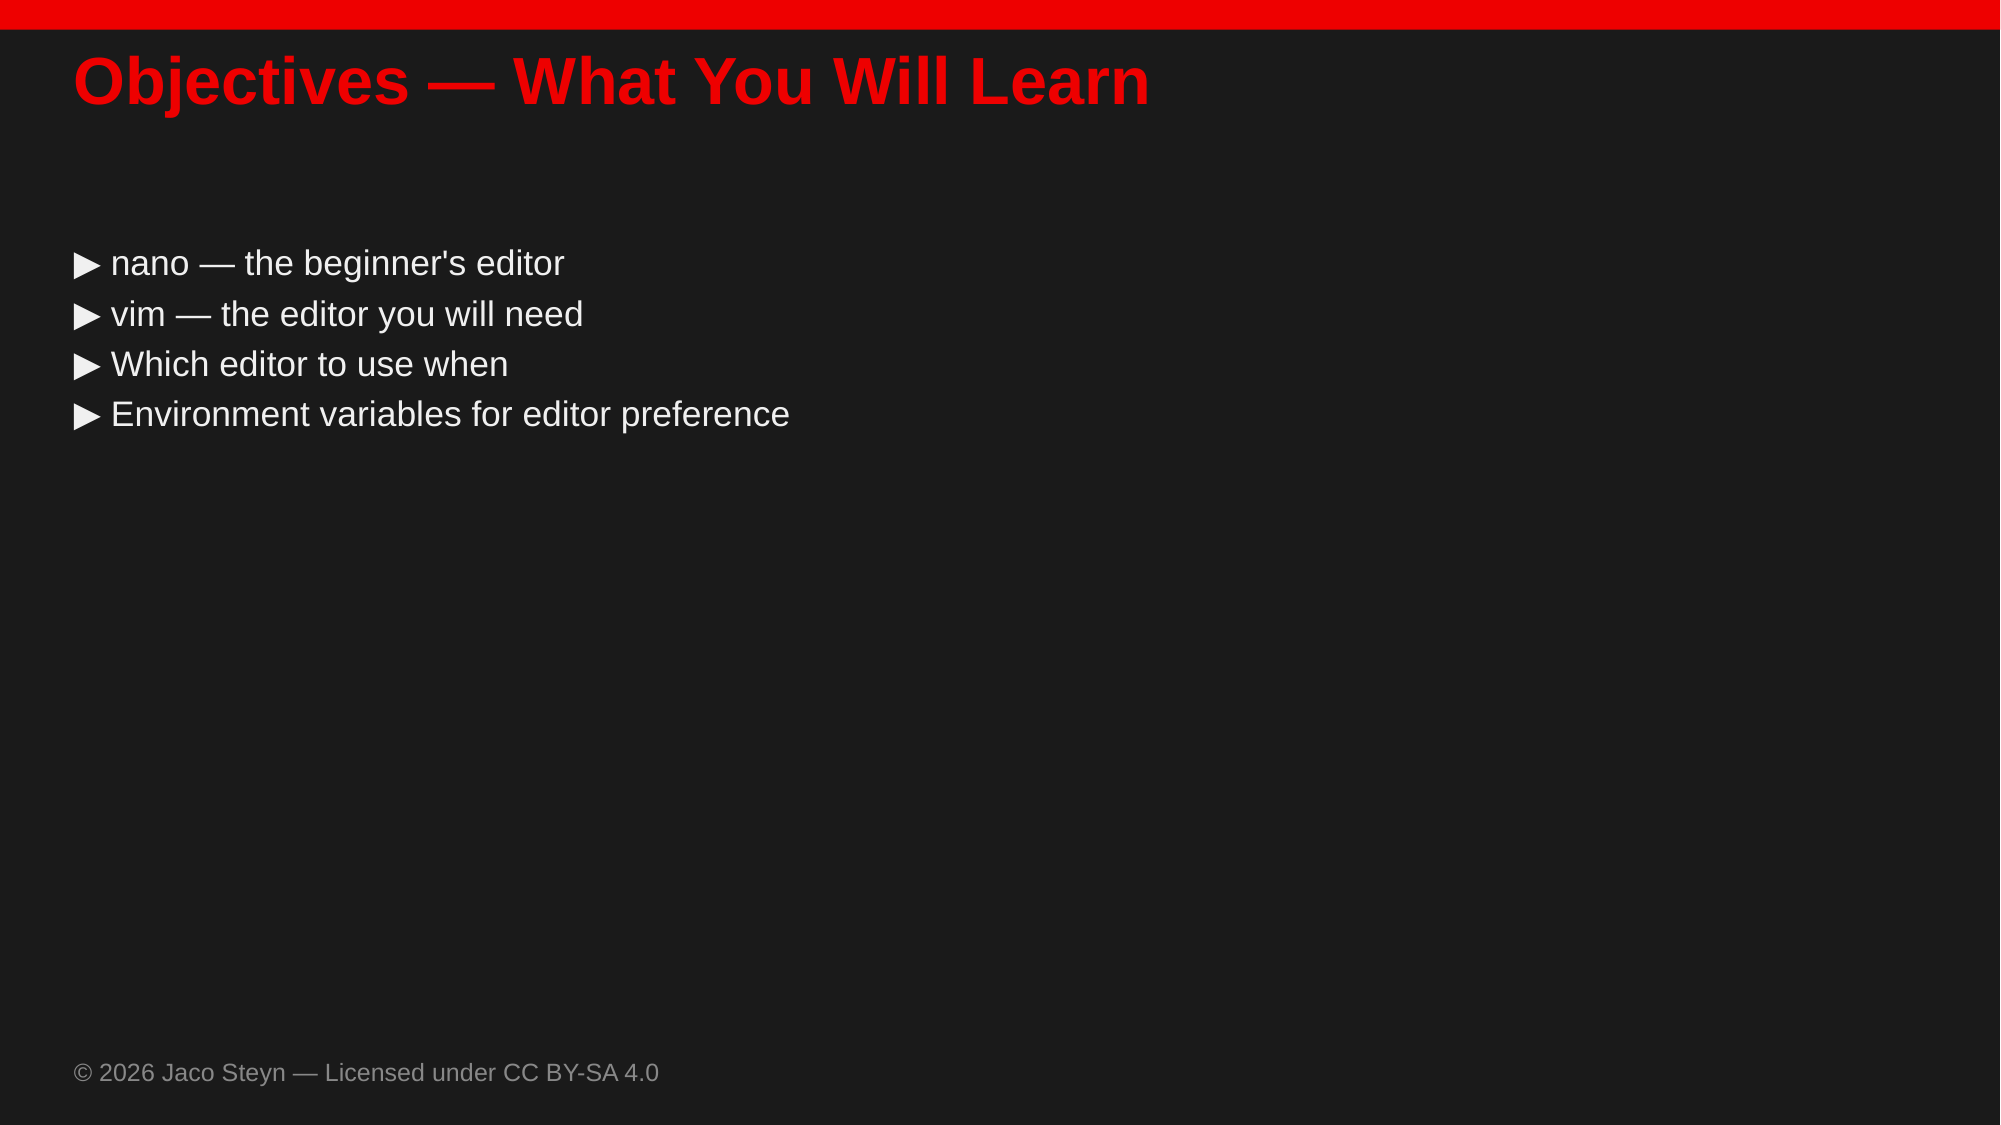

Objectives — What You Will Learn
▶ nano — the beginner's editor
▶ vim — the editor you will need
▶ Which editor to use when
▶ Environment variables for editor preference
© 2026 Jaco Steyn — Licensed under CC BY-SA 4.0